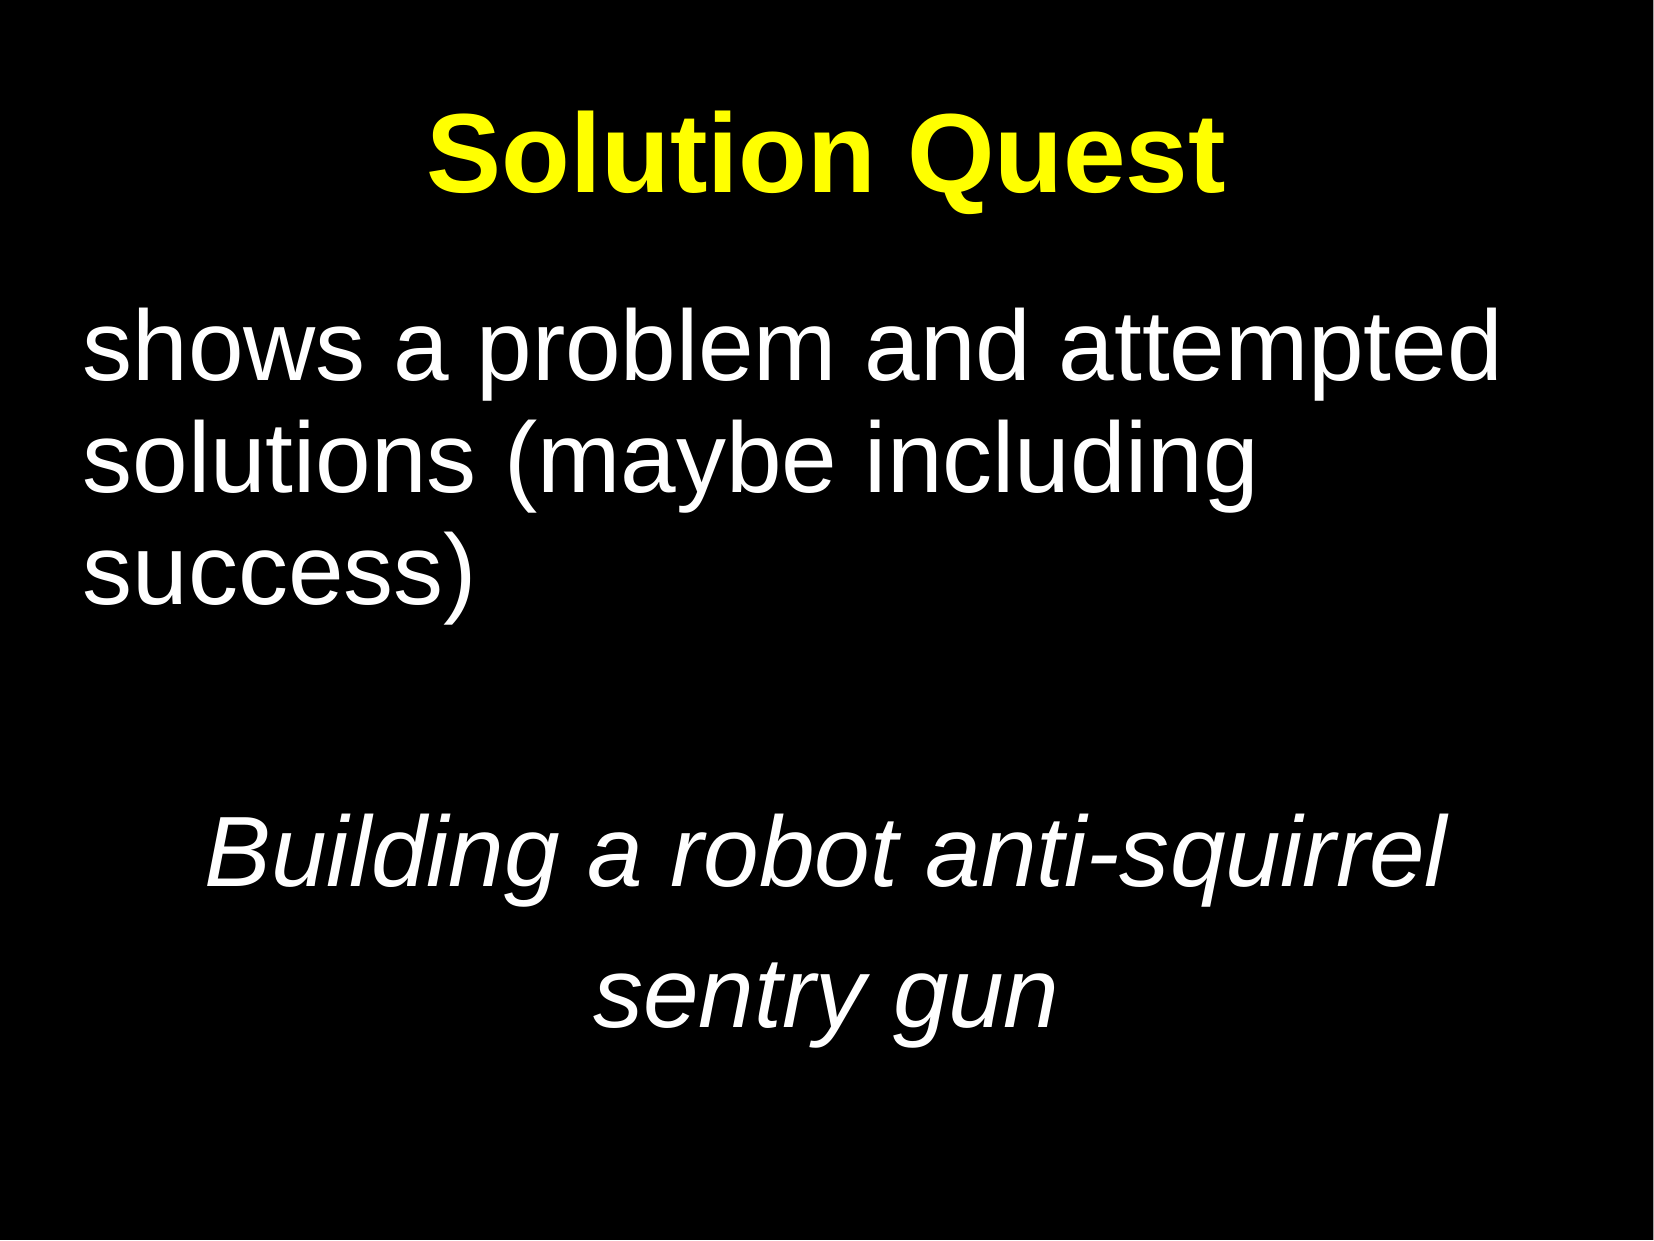

# Solution Quest
shows a problem and attempted solutions (maybe including success)
Building a robot anti-squirrel
sentry gun